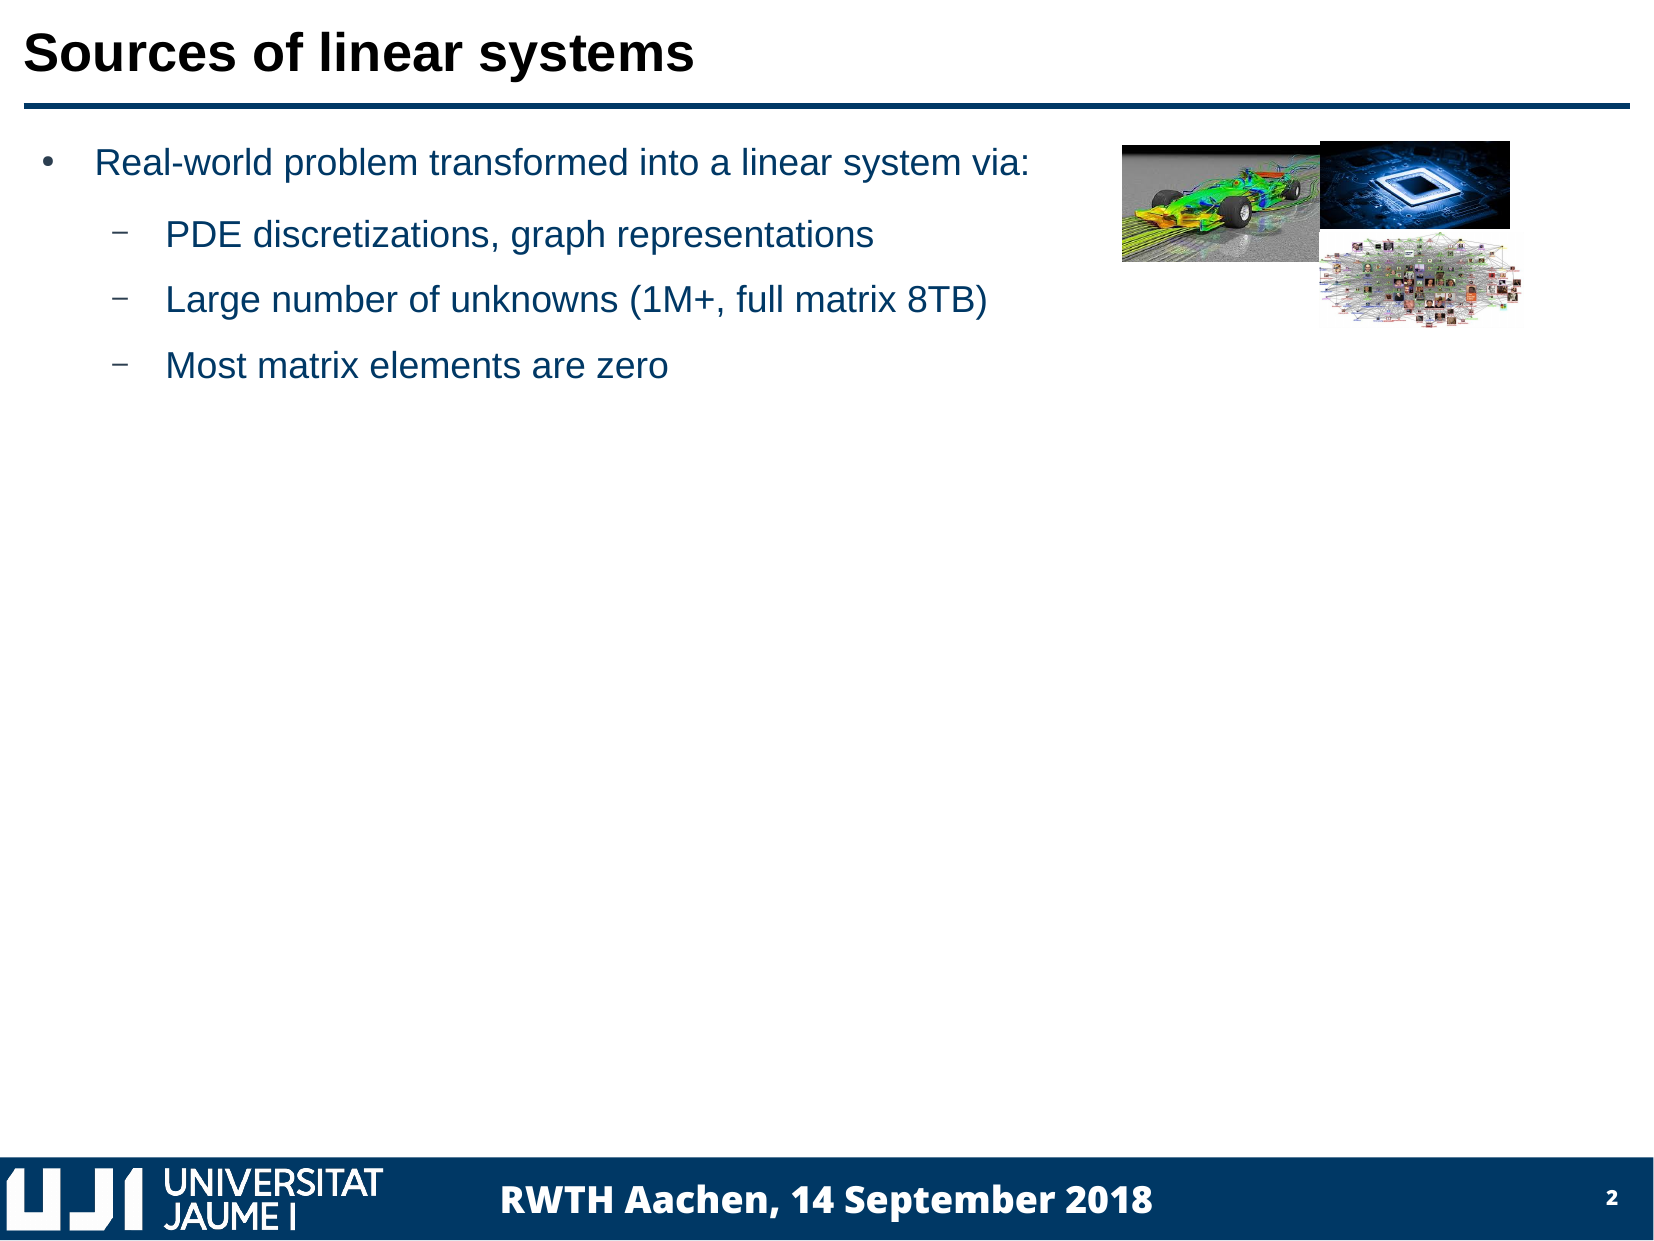

# Sources of linear systems
Real-world problem transformed into a linear system via:
PDE discretizations, graph representations
Large number of unknowns (1M+, full matrix 8TB)
Most matrix elements are zero
RWTH Aachen, 14 September 2018
2